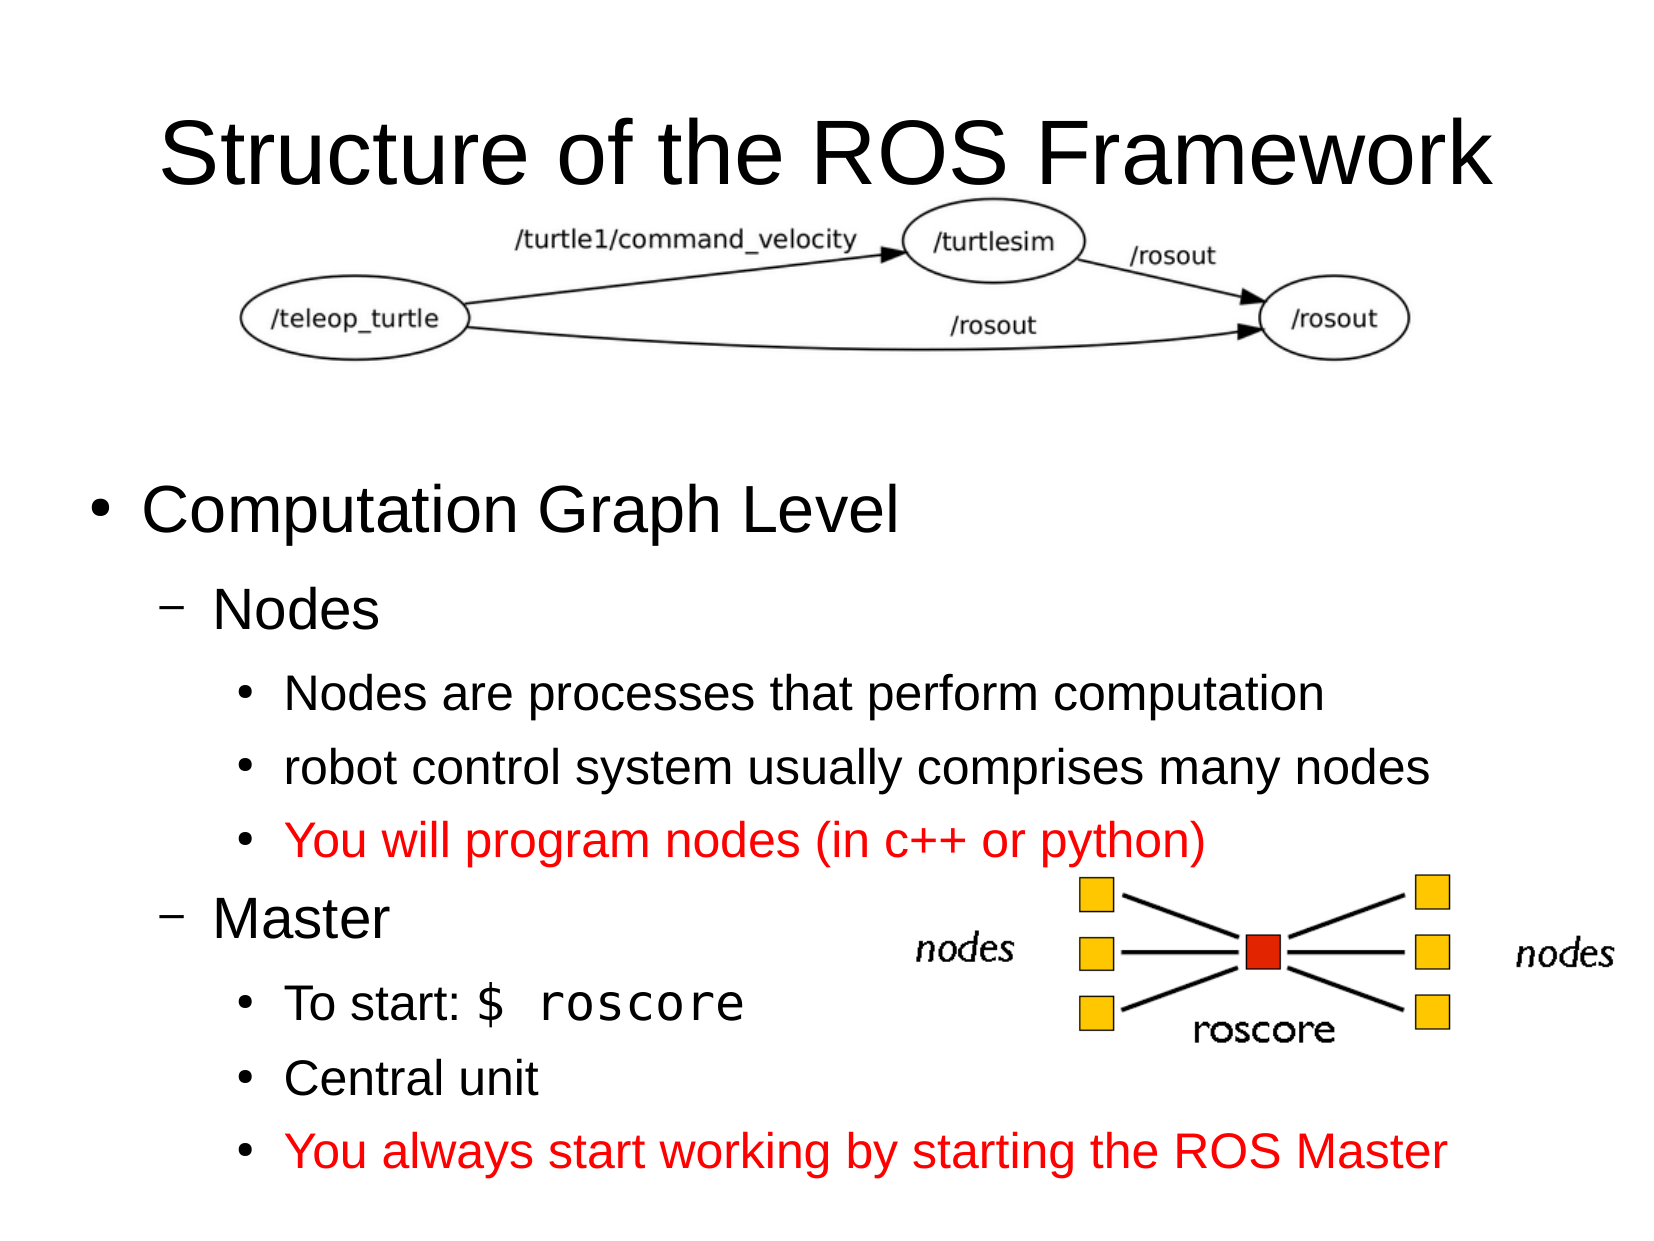

# Structure of the ROS Framework
Computation Graph Level
Nodes
Nodes are processes that perform computation
robot control system usually comprises many nodes
You will program nodes (in c++ or python)
Master
To start: $ roscore
Central unit
You always start working by starting the ROS Master